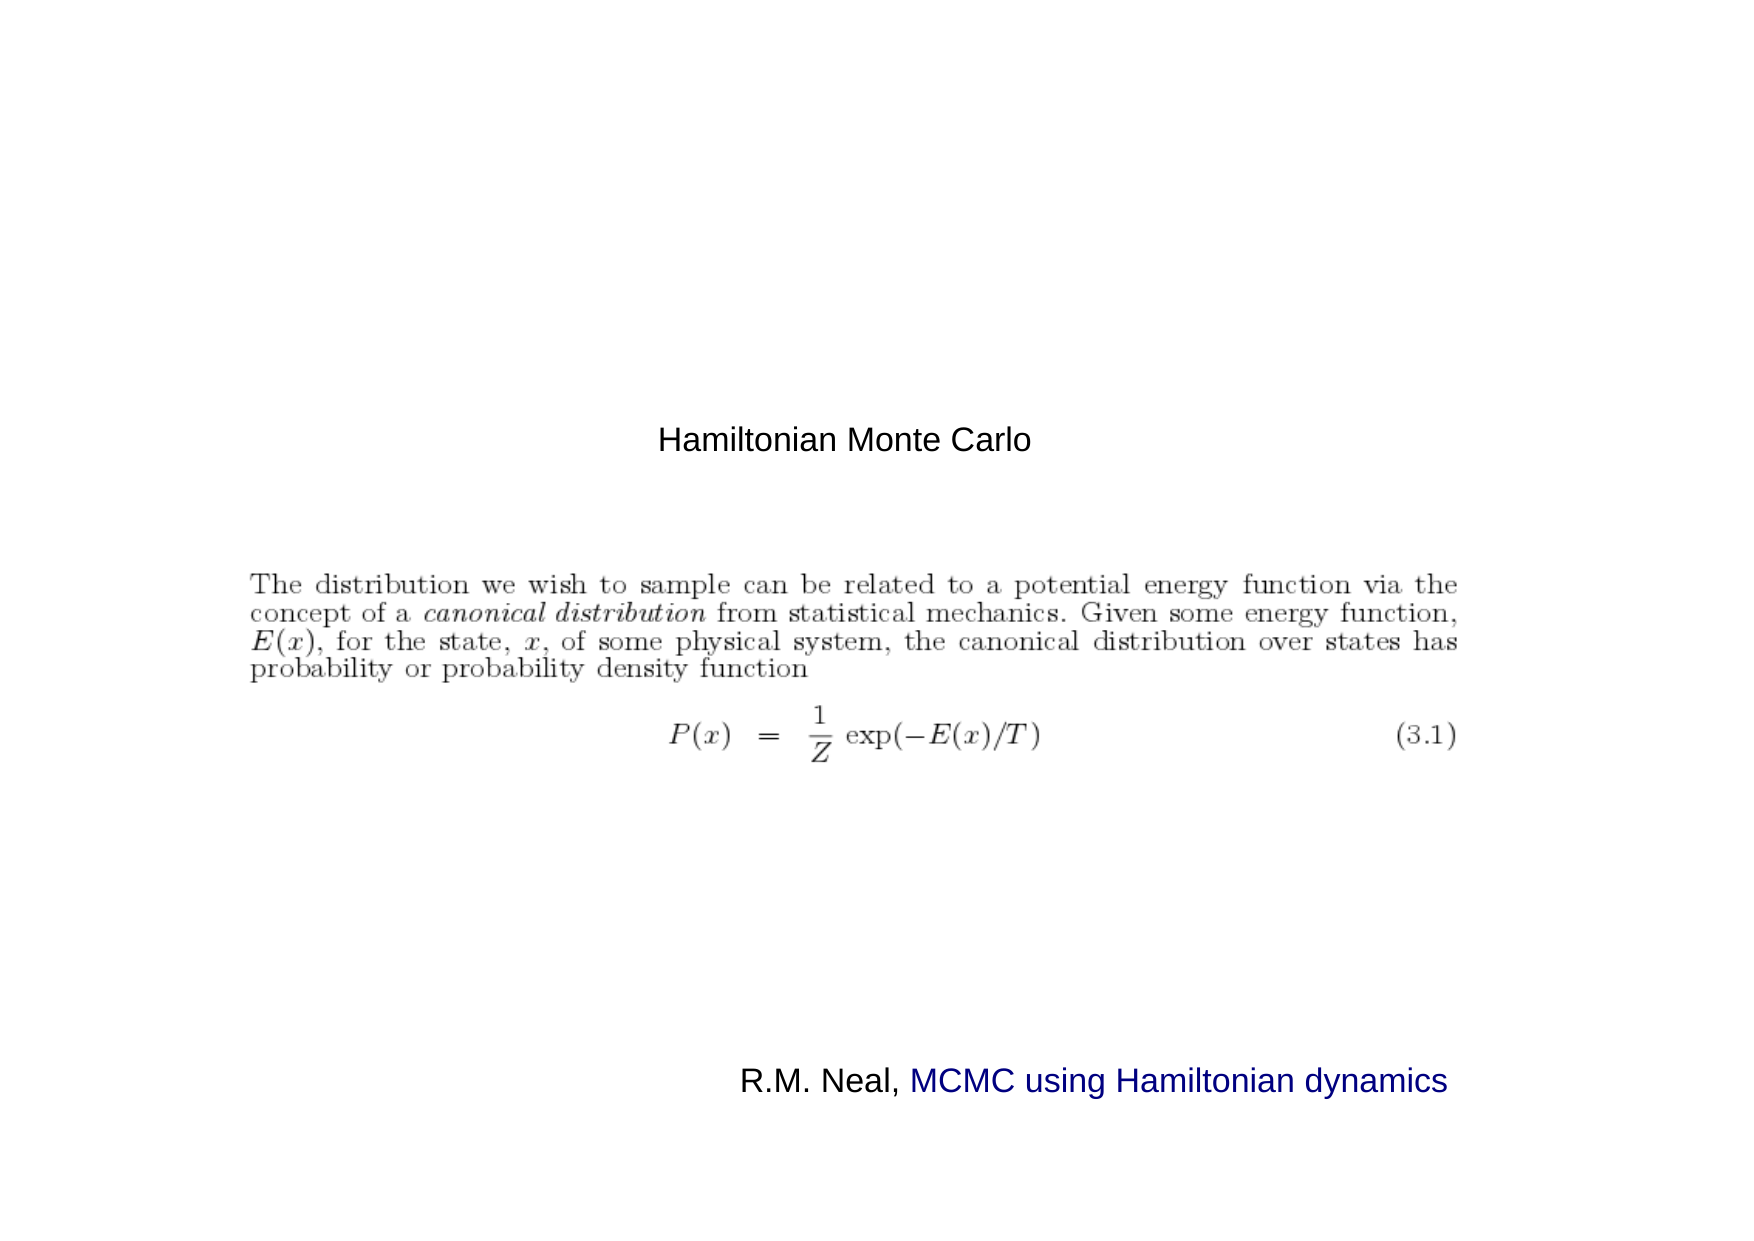

Hamiltonian Monte Carlo
R.M. Neal, MCMC using Hamiltonian dynamics